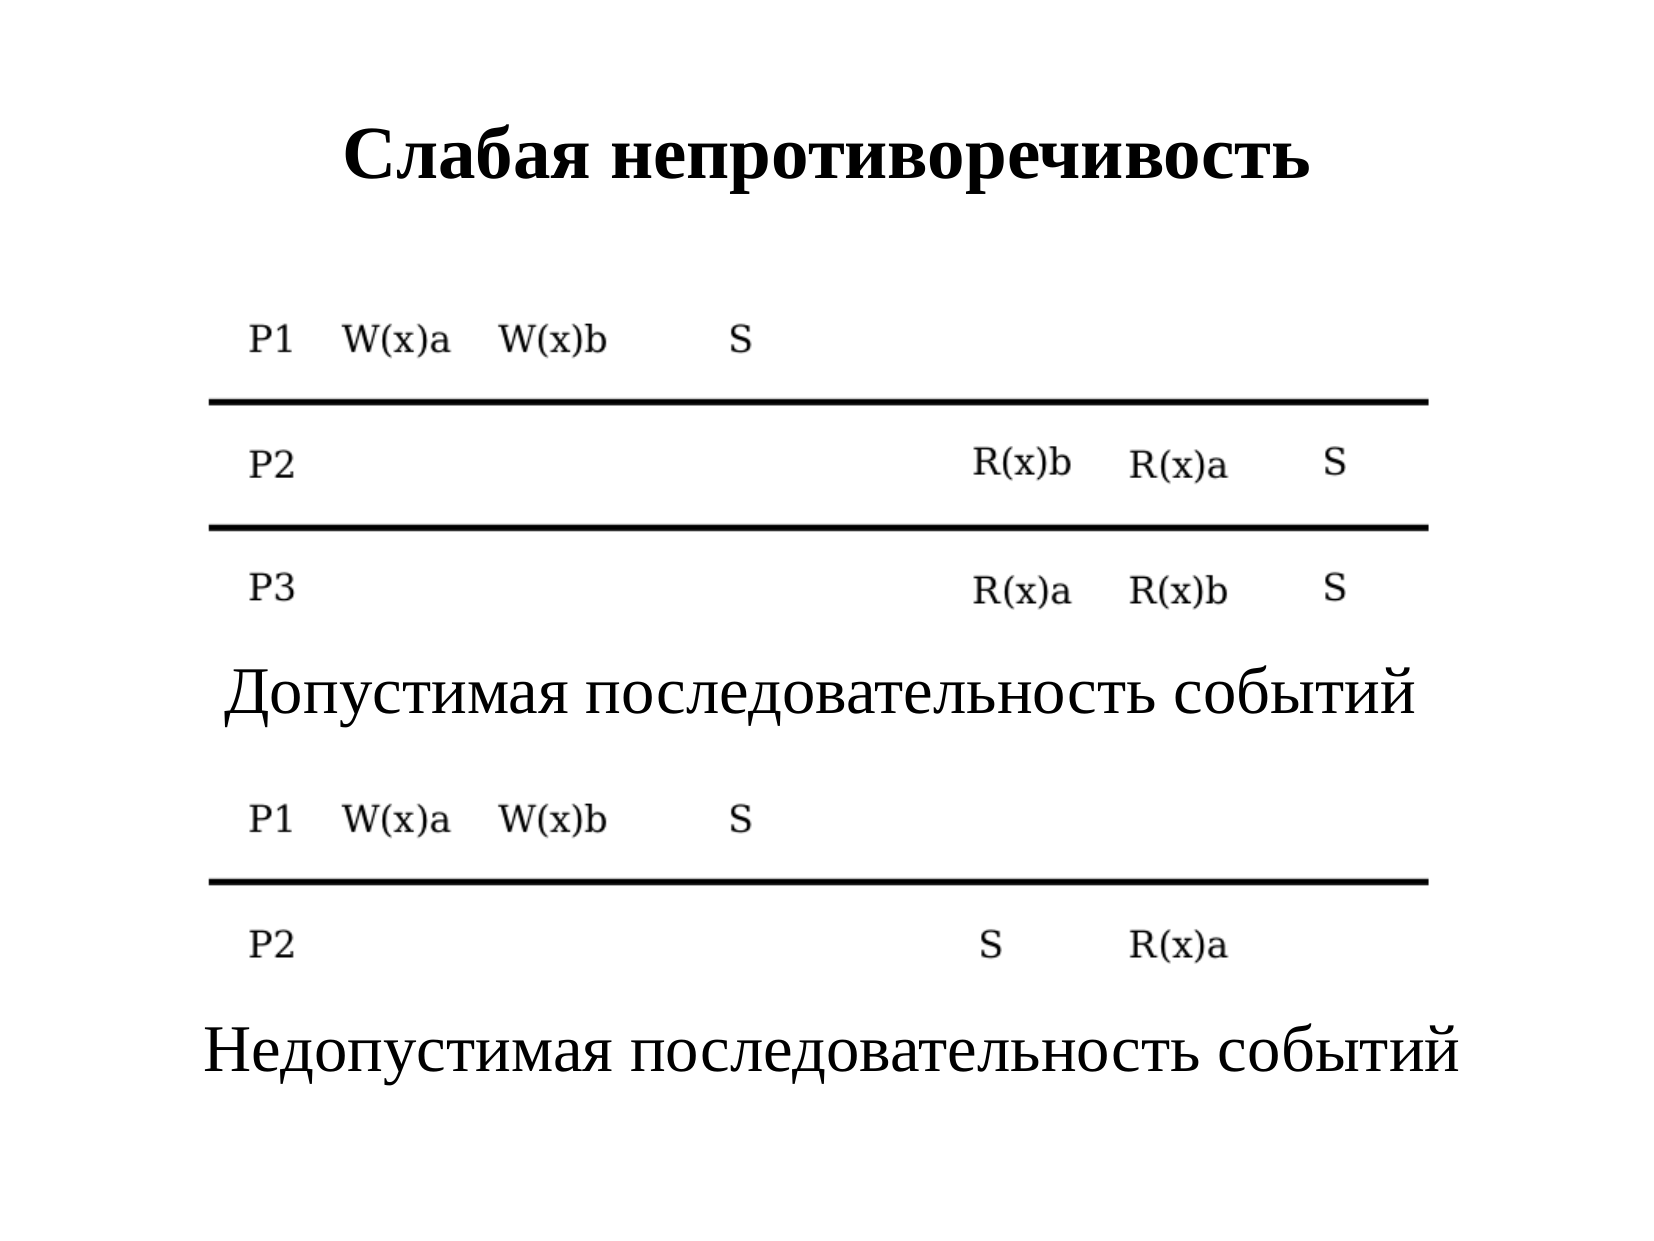

# Слабая непротиворечивость
Допустимая последовательность событий
Недопустимая последовательность событий